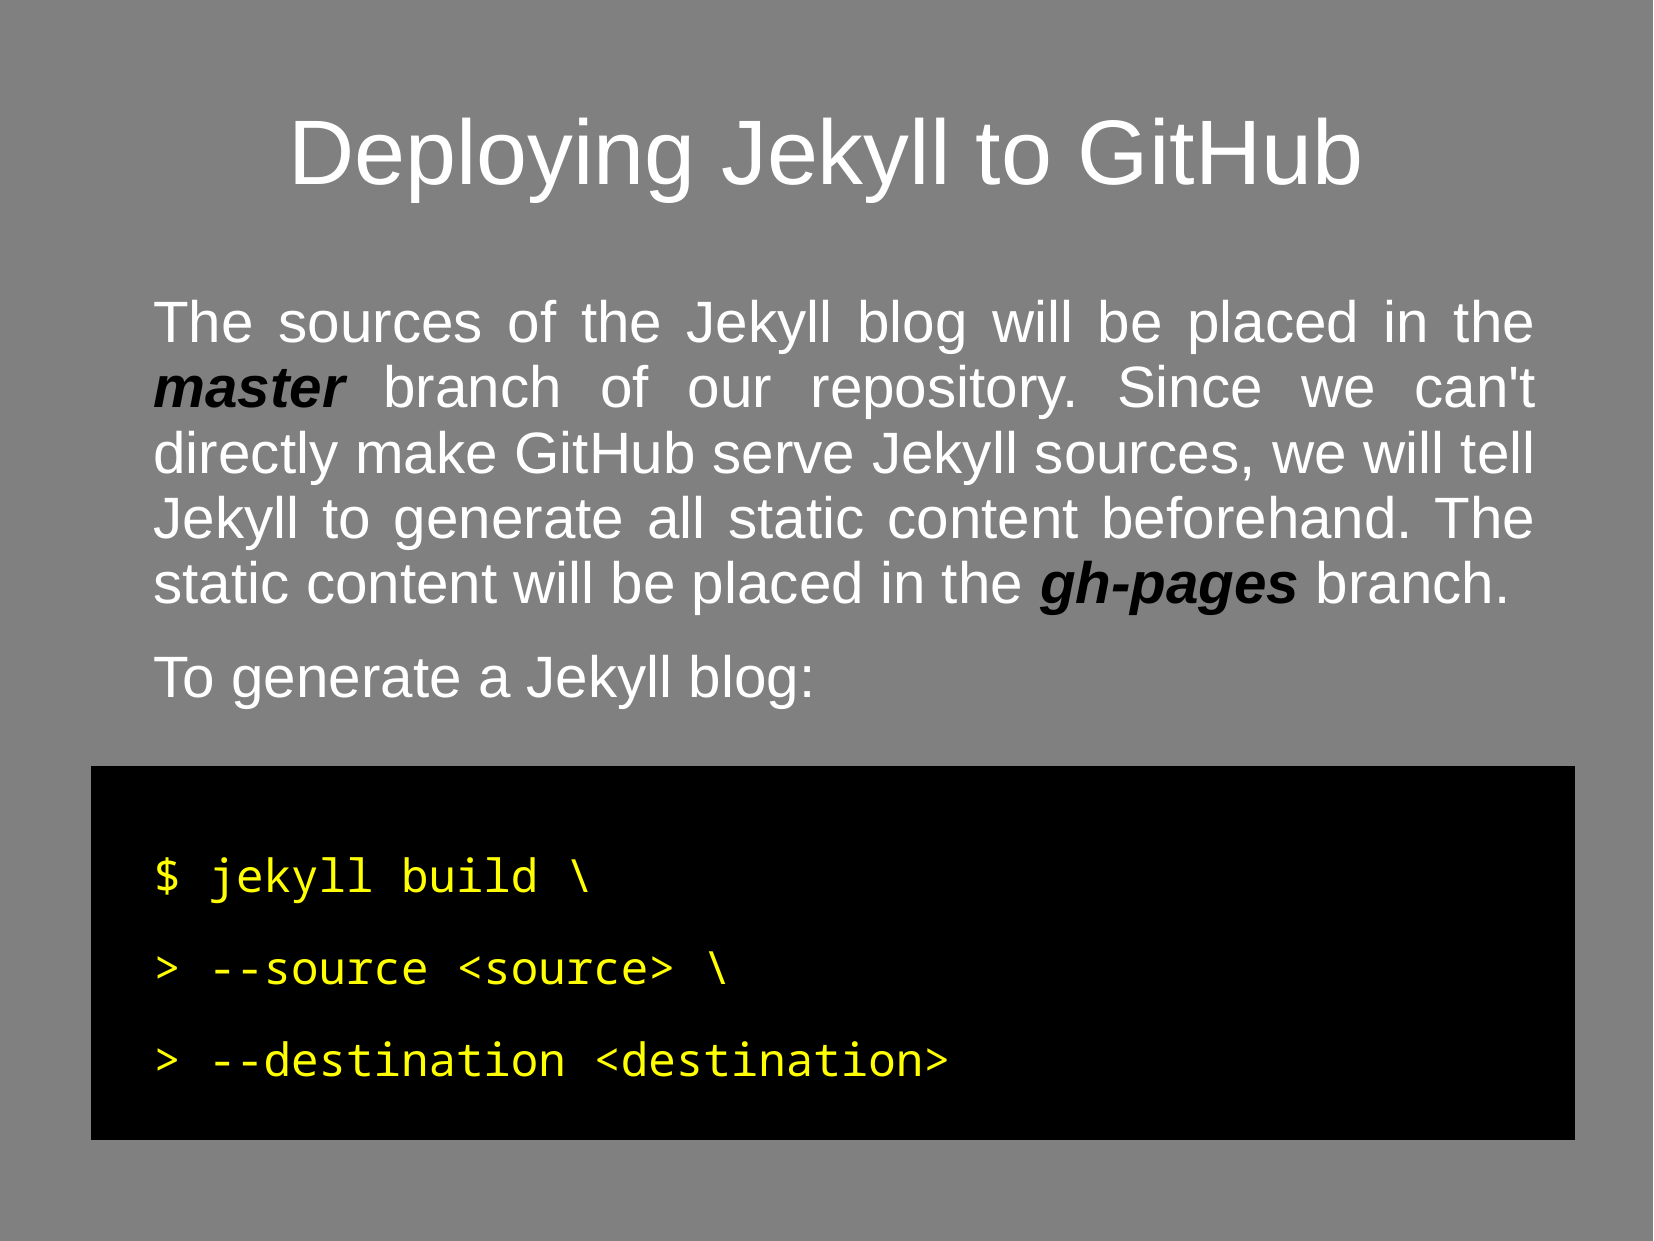

# Deploying Jekyll to GitHub
The sources of the Jekyll blog will be placed in the master branch of our repository. Since we can't directly make GitHub serve Jekyll sources, we will tell Jekyll to generate all static content beforehand. The static content will be placed in the gh-pages branch.
To generate a Jekyll blog:
$ jekyll build \
> --source <source> \
> --destination <destination>